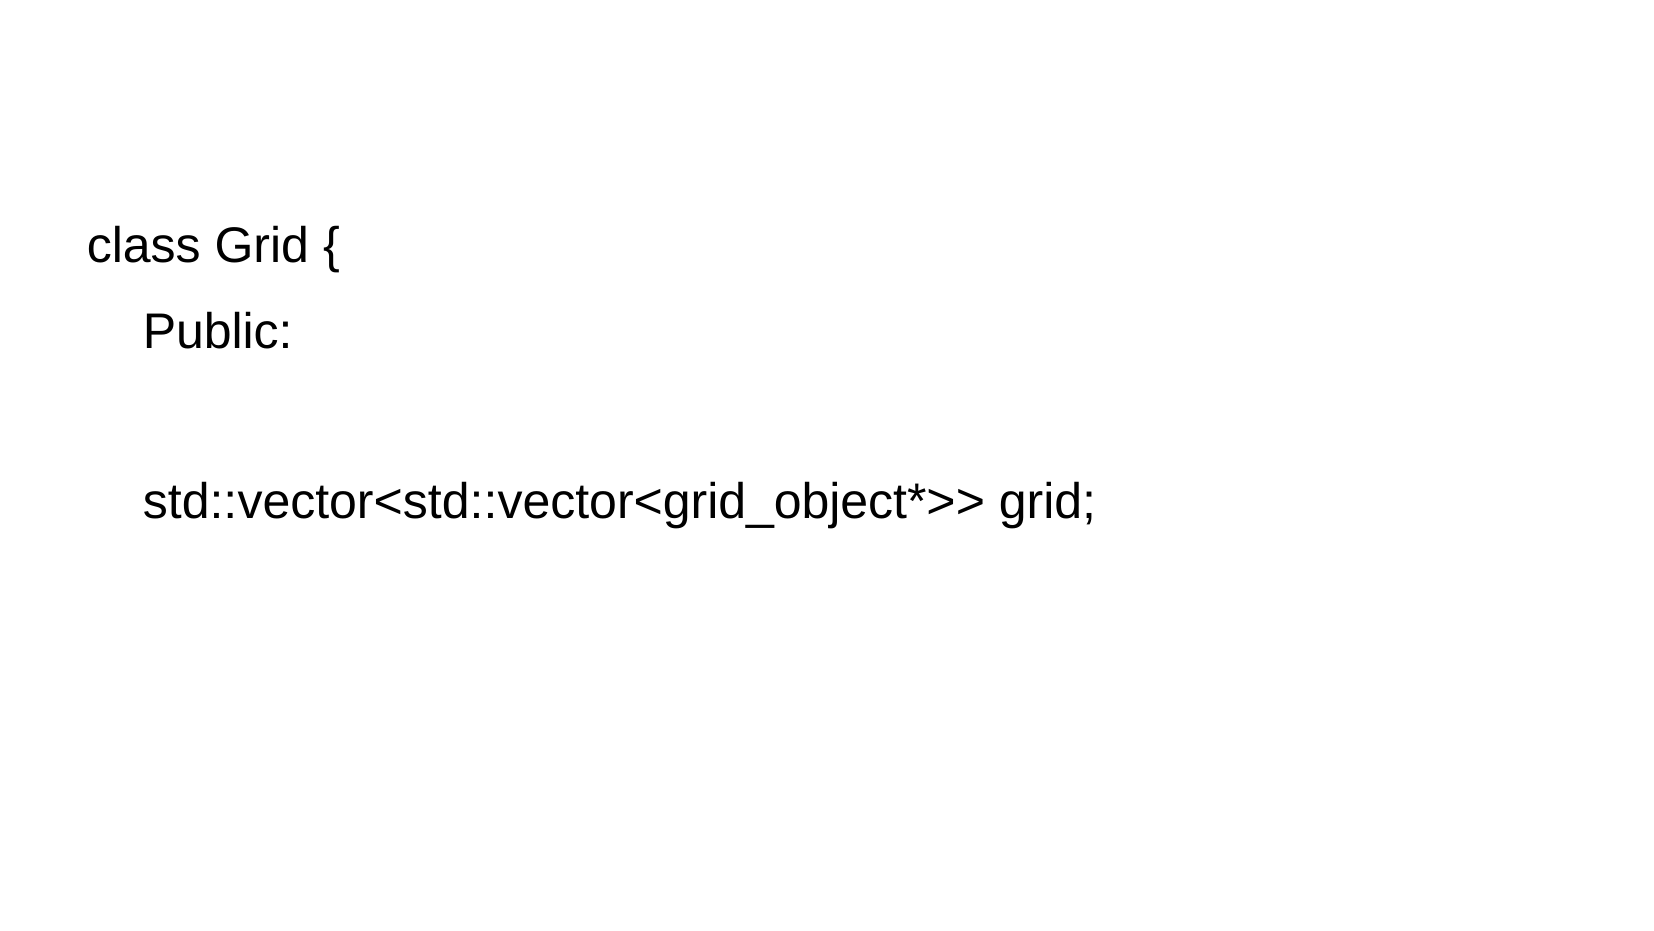

#
class Grid {
 Public:
 std::vector<std::vector<grid_object*>> grid;